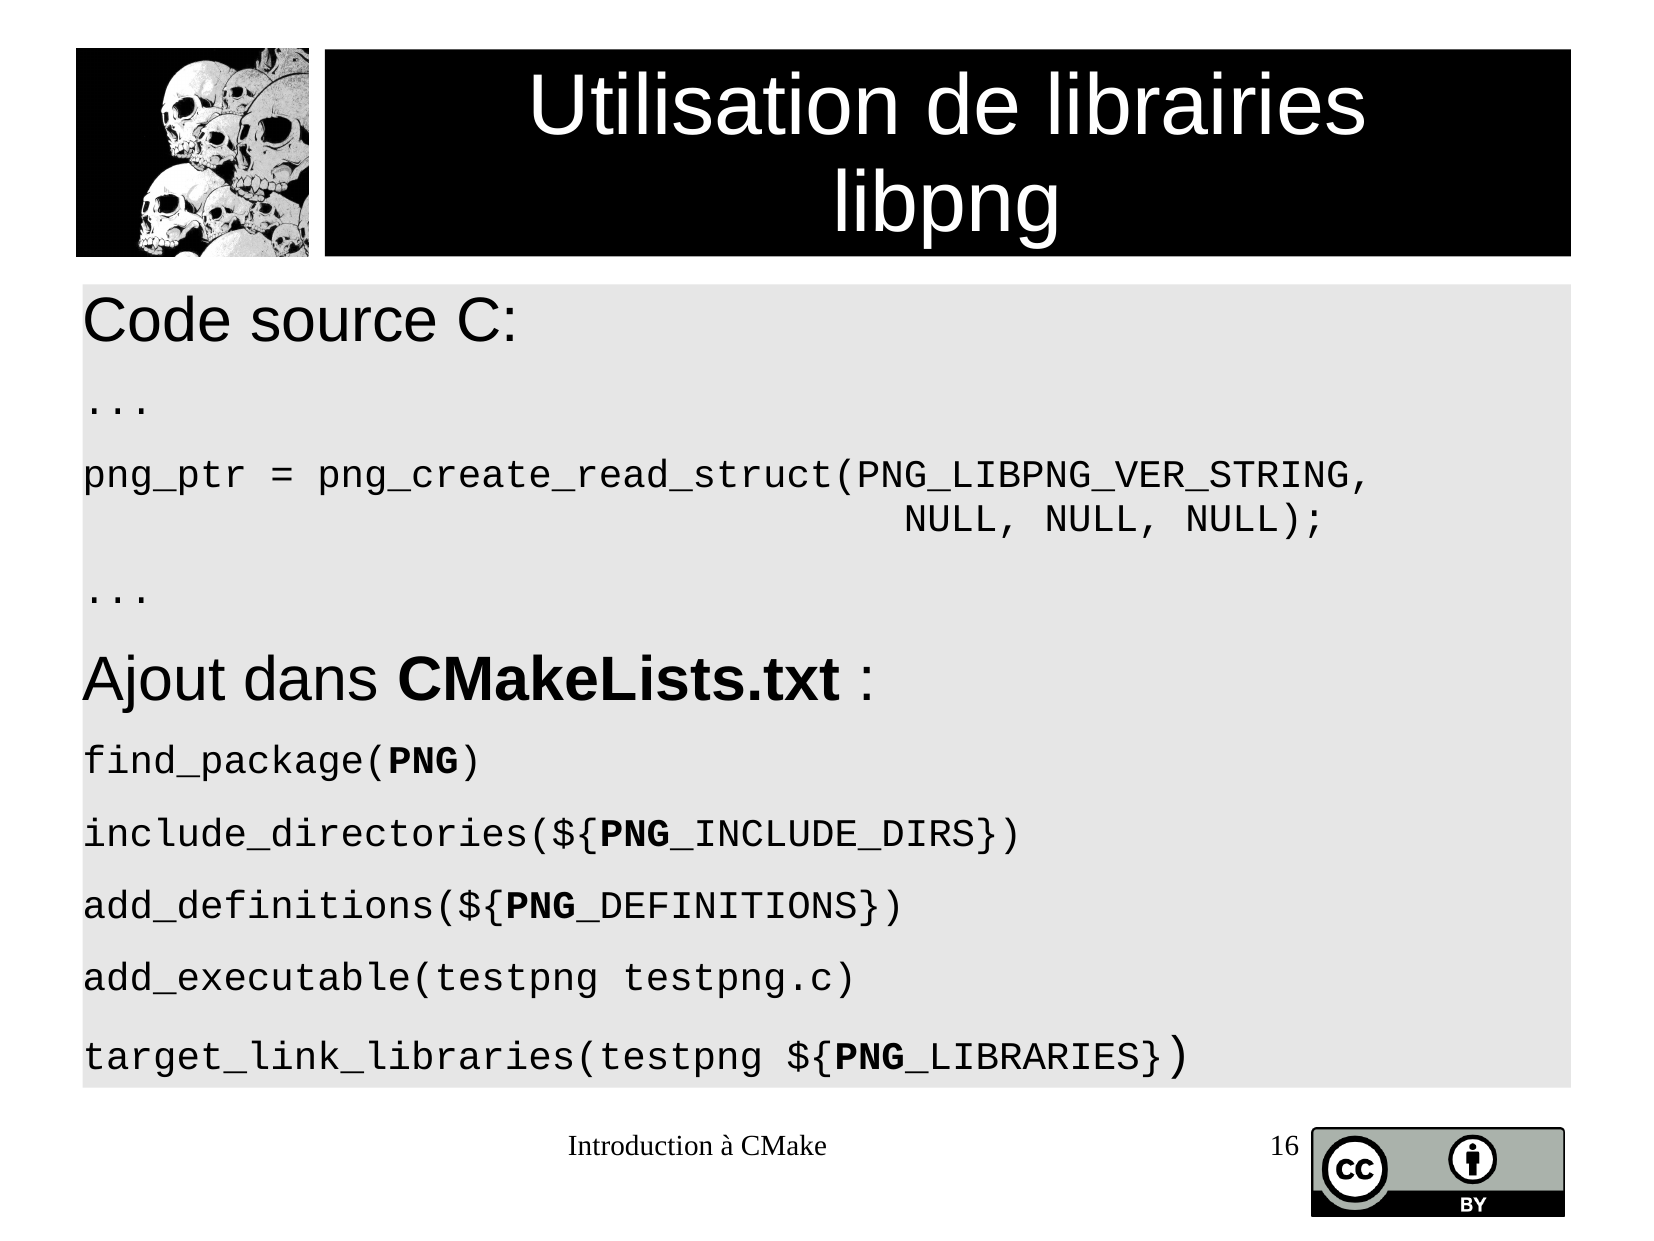

# Utilisation de librairies libpng
Code source C:
...
png_ptr = png_create_read_struct(PNG_LIBPNG_VER_STRING, 									 NULL, NULL, NULL);
...
Ajout dans CMakeLists.txt :
find_package(PNG)
include_directories(${PNG_INCLUDE_DIRS})
add_definitions(${PNG_DEFINITIONS})
add_executable(testpng testpng.c)
target_link_libraries(testpng ${PNG_LIBRARIES})
Introduction à CMake
16